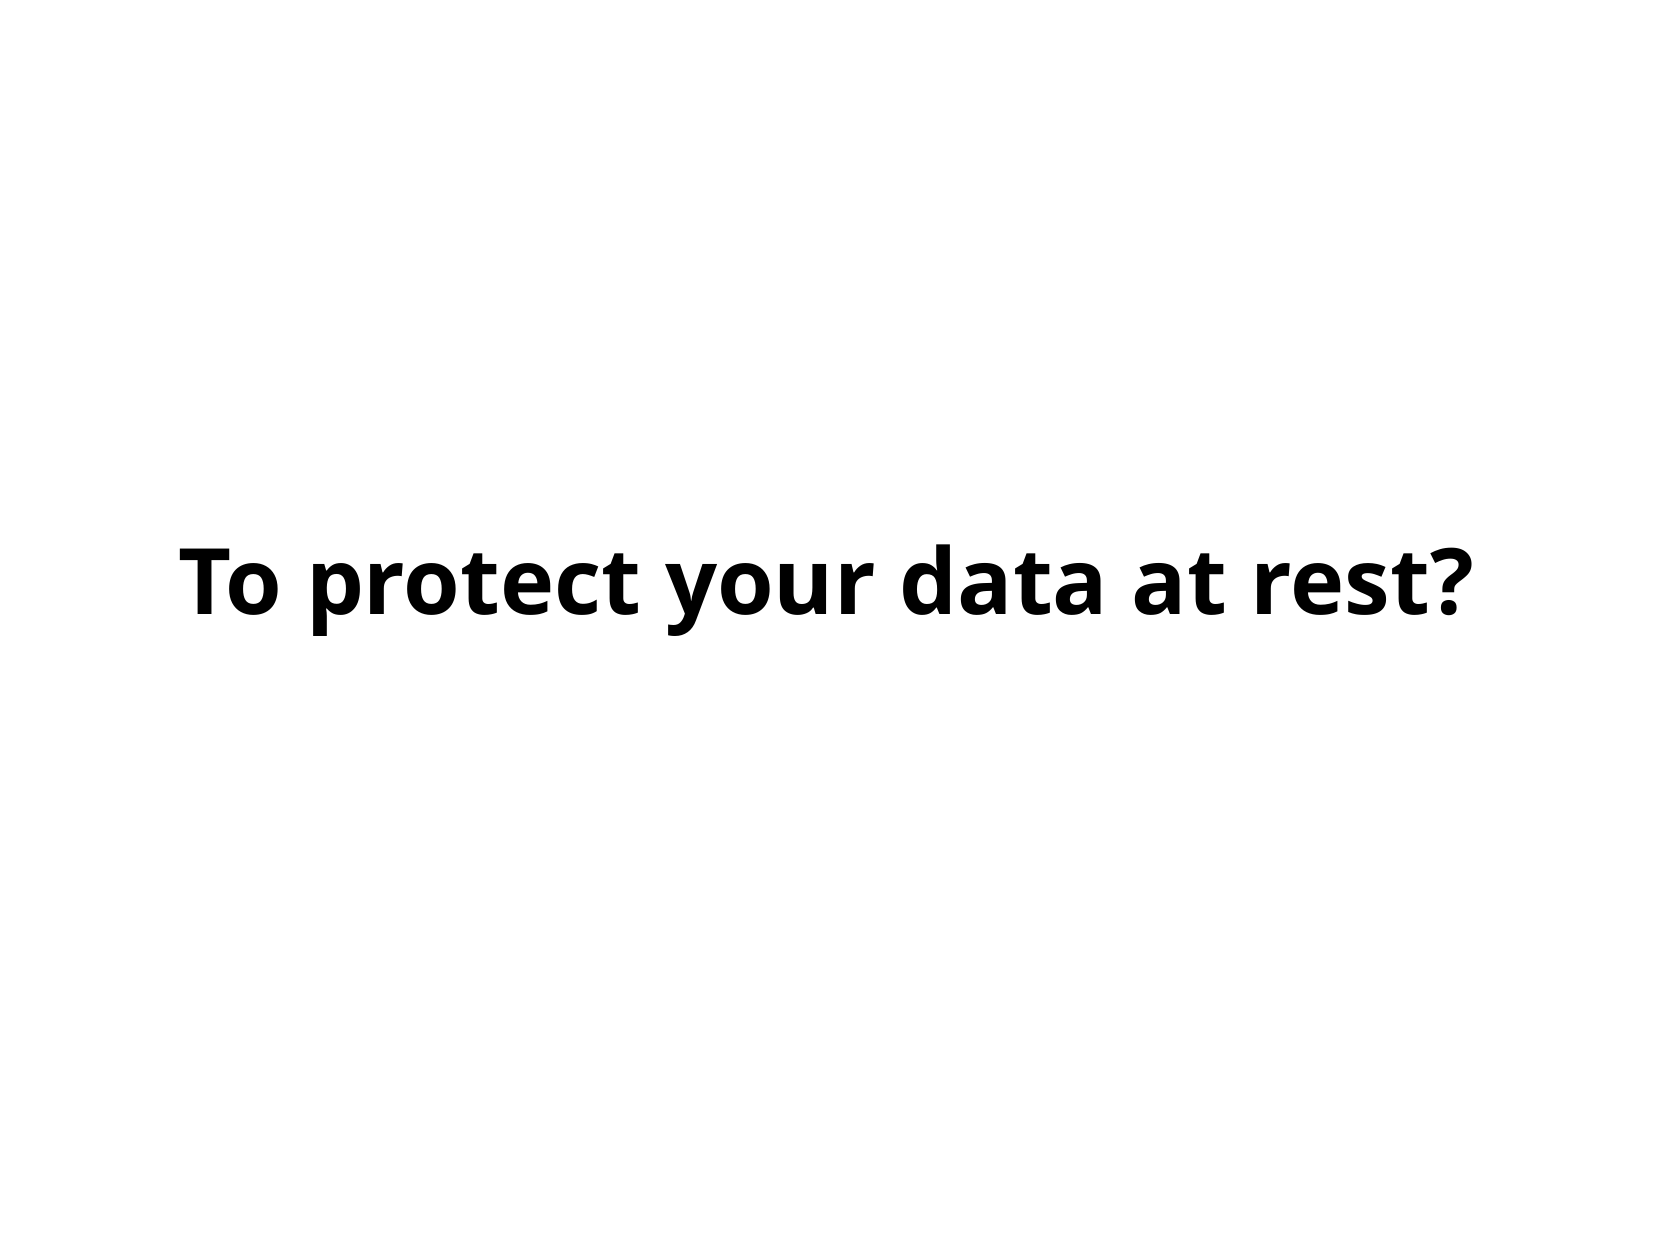

# To protect your data at rest?